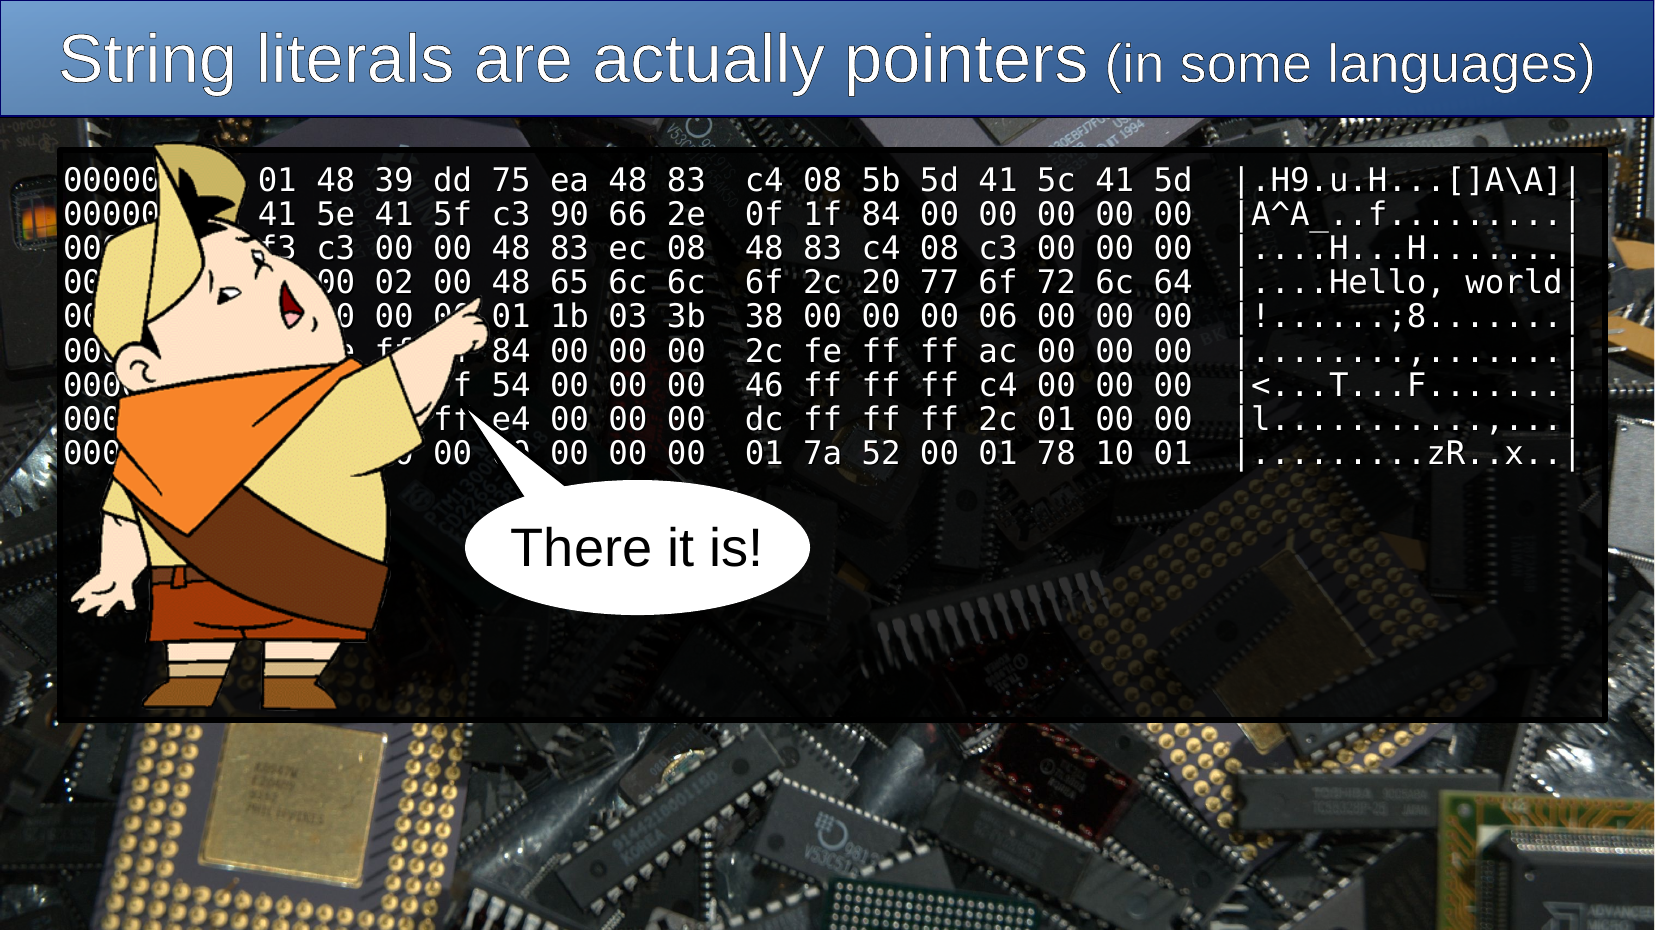

# String literals are actually pointers (in some languages)
000006b0 01 48 39 dd 75 ea 48 83 c4 08 5b 5d 41 5c 41 5d |.H9.u.H...[]A\A]|
000006c0 41 5e 41 5f c3 90 66 2e 0f 1f 84 00 00 00 00 00 |A^A_..f.........|
000006d0 f3 c3 00 00 48 83 ec 08 48 83 c4 08 c3 00 00 00 |....H...H.......|
000006e0 01 00 02 00 48 65 6c 6c 6f 2c 20 77 6f 72 6c 64 |....Hello, world|
000006f0 21 00 00 00 01 1b 03 3b 38 00 00 00 06 00 00 00 |!......;8.......|
00000700 0c fe ff ff 84 00 00 00 2c fe ff ff ac 00 00 00 |........,.......|
00000710 3c fe ff ff 54 00 00 00 46 ff ff ff c4 00 00 00 |<...T...F.......|
00000720 6c ff ff ff e4 00 00 00 dc ff ff ff 2c 01 00 00 |l...........,...|
00000730 14 00 00 00 00 00 00 00 01 7a 52 00 01 78 10 01 |.........zR..x..|
There it is!